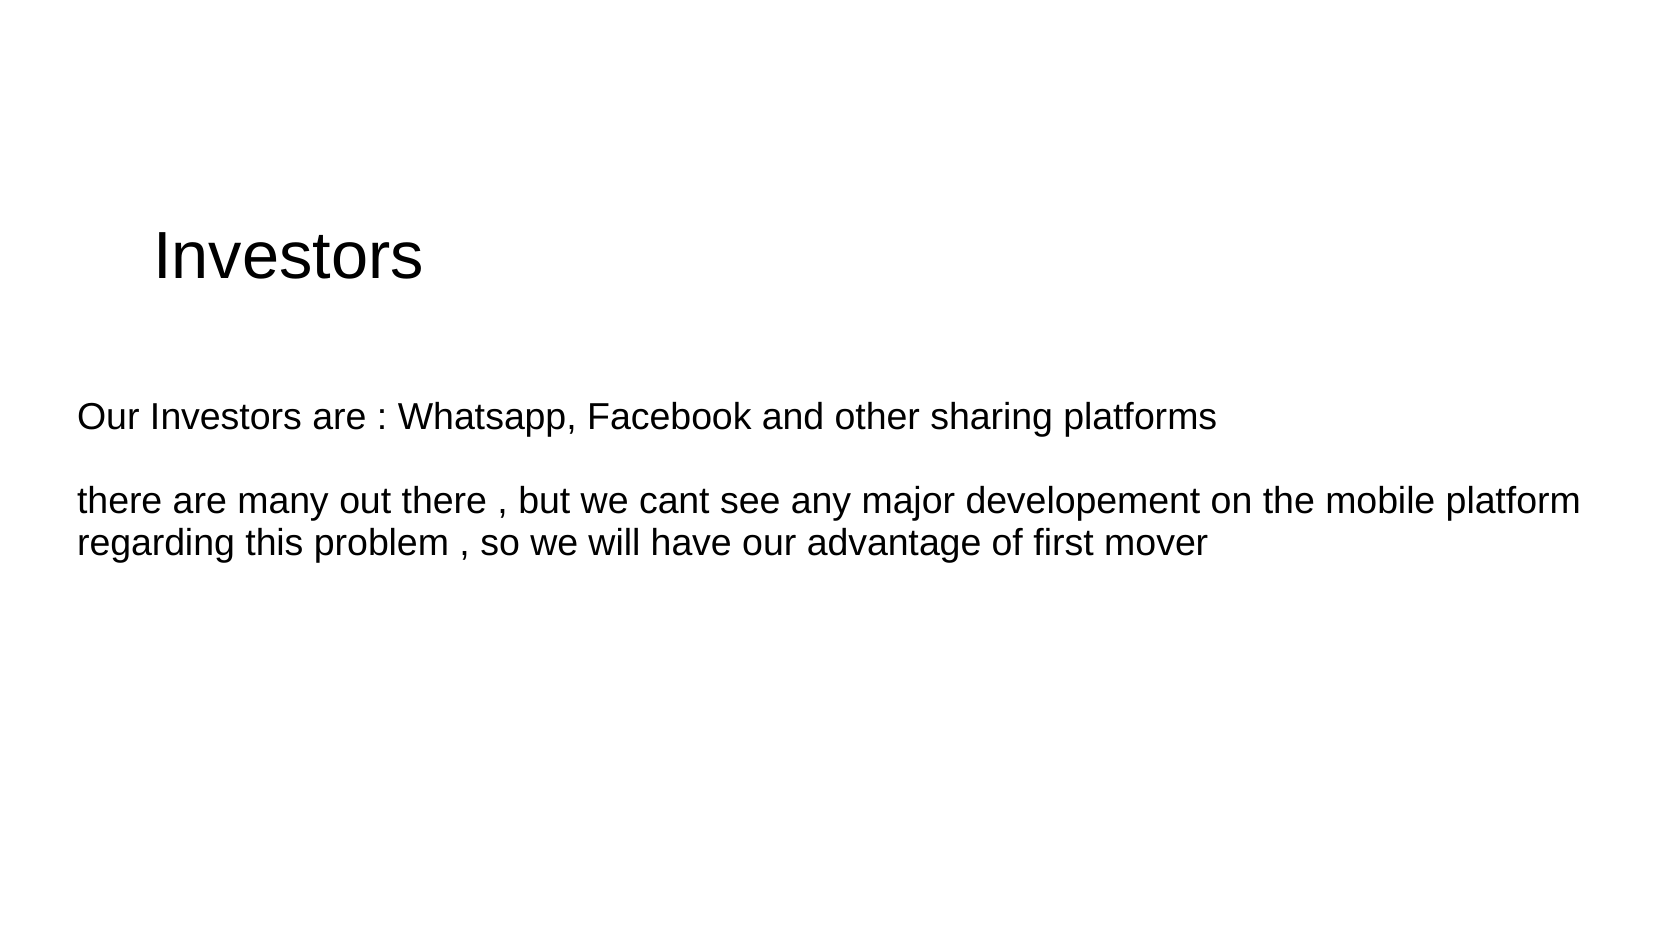

# Investors
Our Investors are : Whatsapp, Facebook and other sharing platforms
there are many out there , but we cant see any major developement on the mobile platform regarding this problem , so we will have our advantage of first mover